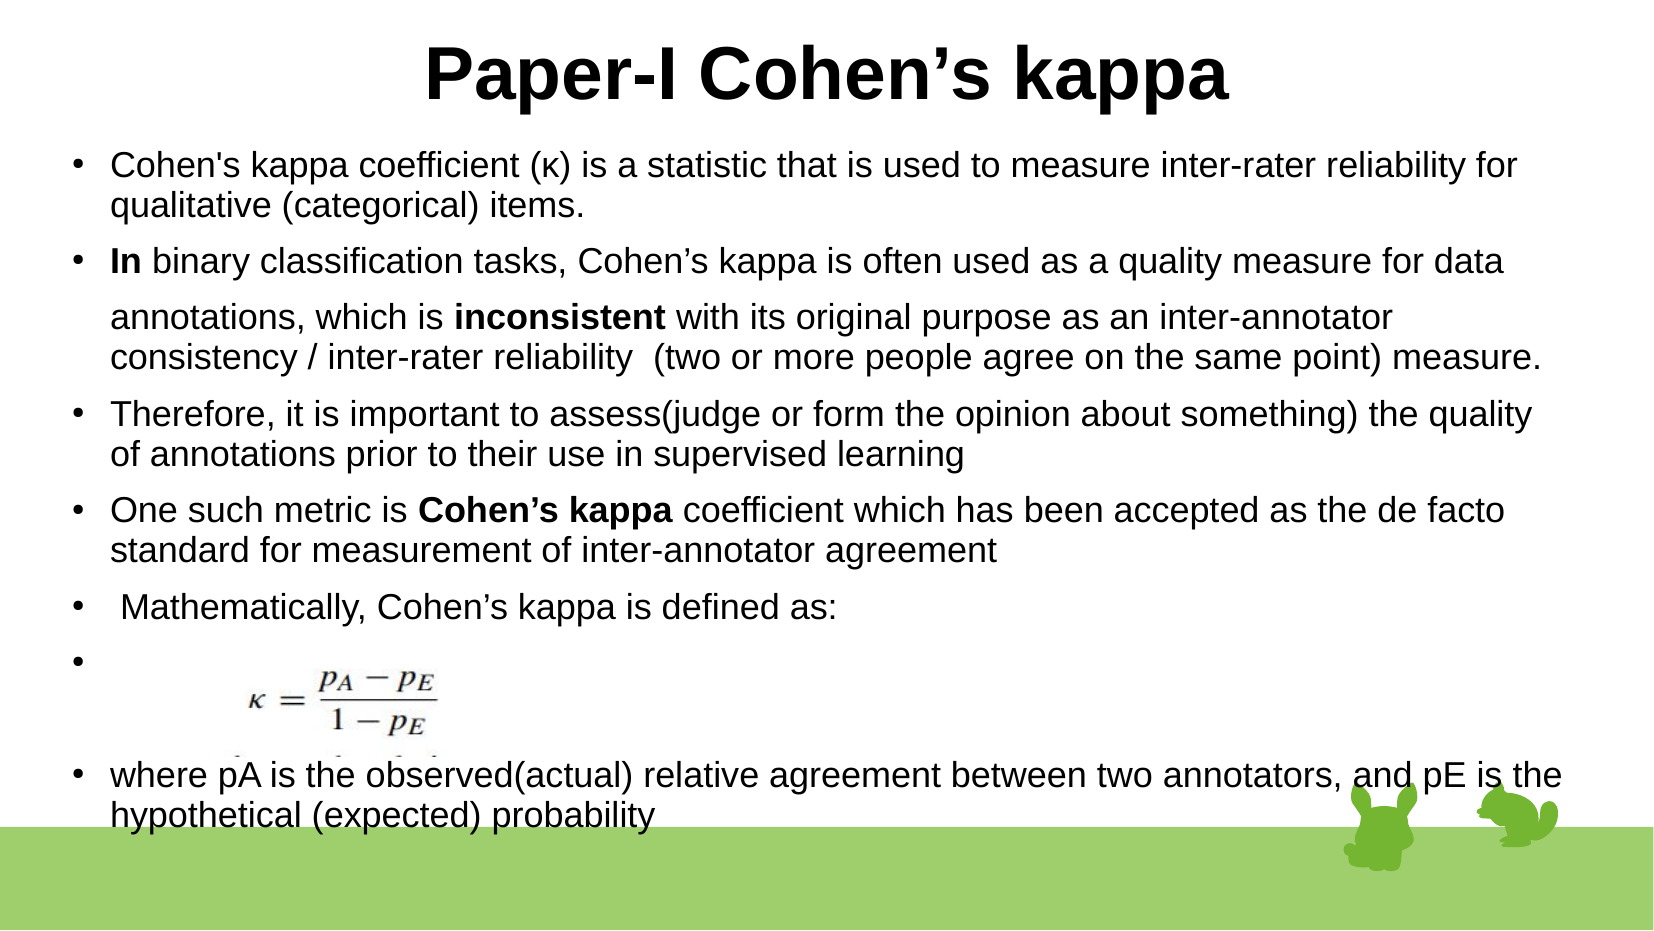

Paper-I Cohen’s kappa
# Cohen's kappa coefficient (κ) is a statistic that is used to measure inter-rater reliability for qualitative (categorical) items.
In binary classification tasks, Cohen’s kappa is often used as a quality measure for data
annotations, which is inconsistent with its original purpose as an inter-annotator consistency / inter-rater reliability (two or more people agree on the same point) measure.
Therefore, it is important to assess(judge or form the opinion about something) the quality of annotations prior to their use in supervised learning
One such metric is Cohen’s kappa coefficient which has been accepted as the de facto standard for measurement of inter-annotator agreement
 Mathematically, Cohen’s kappa is defined as:
where pA is the observed(actual) relative agreement between two annotators, and pE is the hypothetical (expected) probability